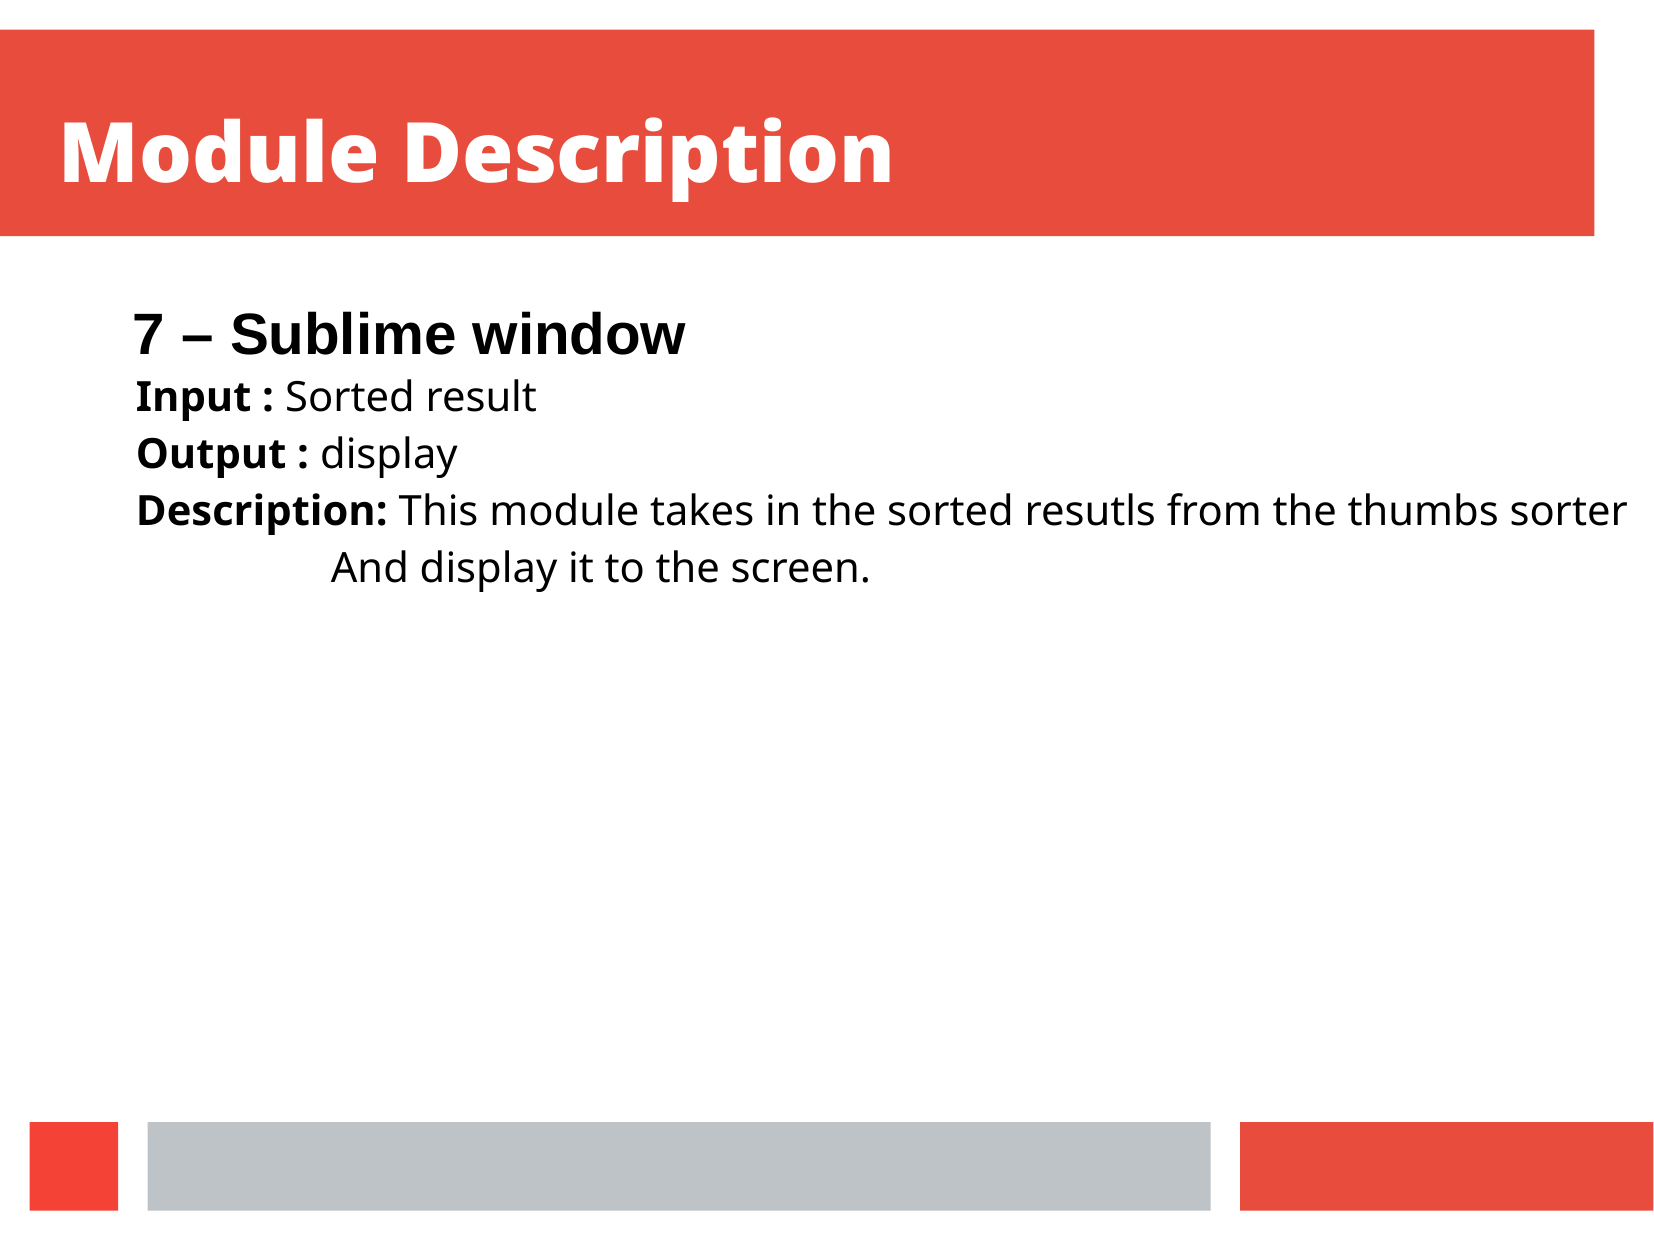

# Module Description
7 – Sublime window
	Input : Sorted result
	Output : display
	Description: This module takes in the sorted resutls from the thumbs sorter
 And display it to the screen.